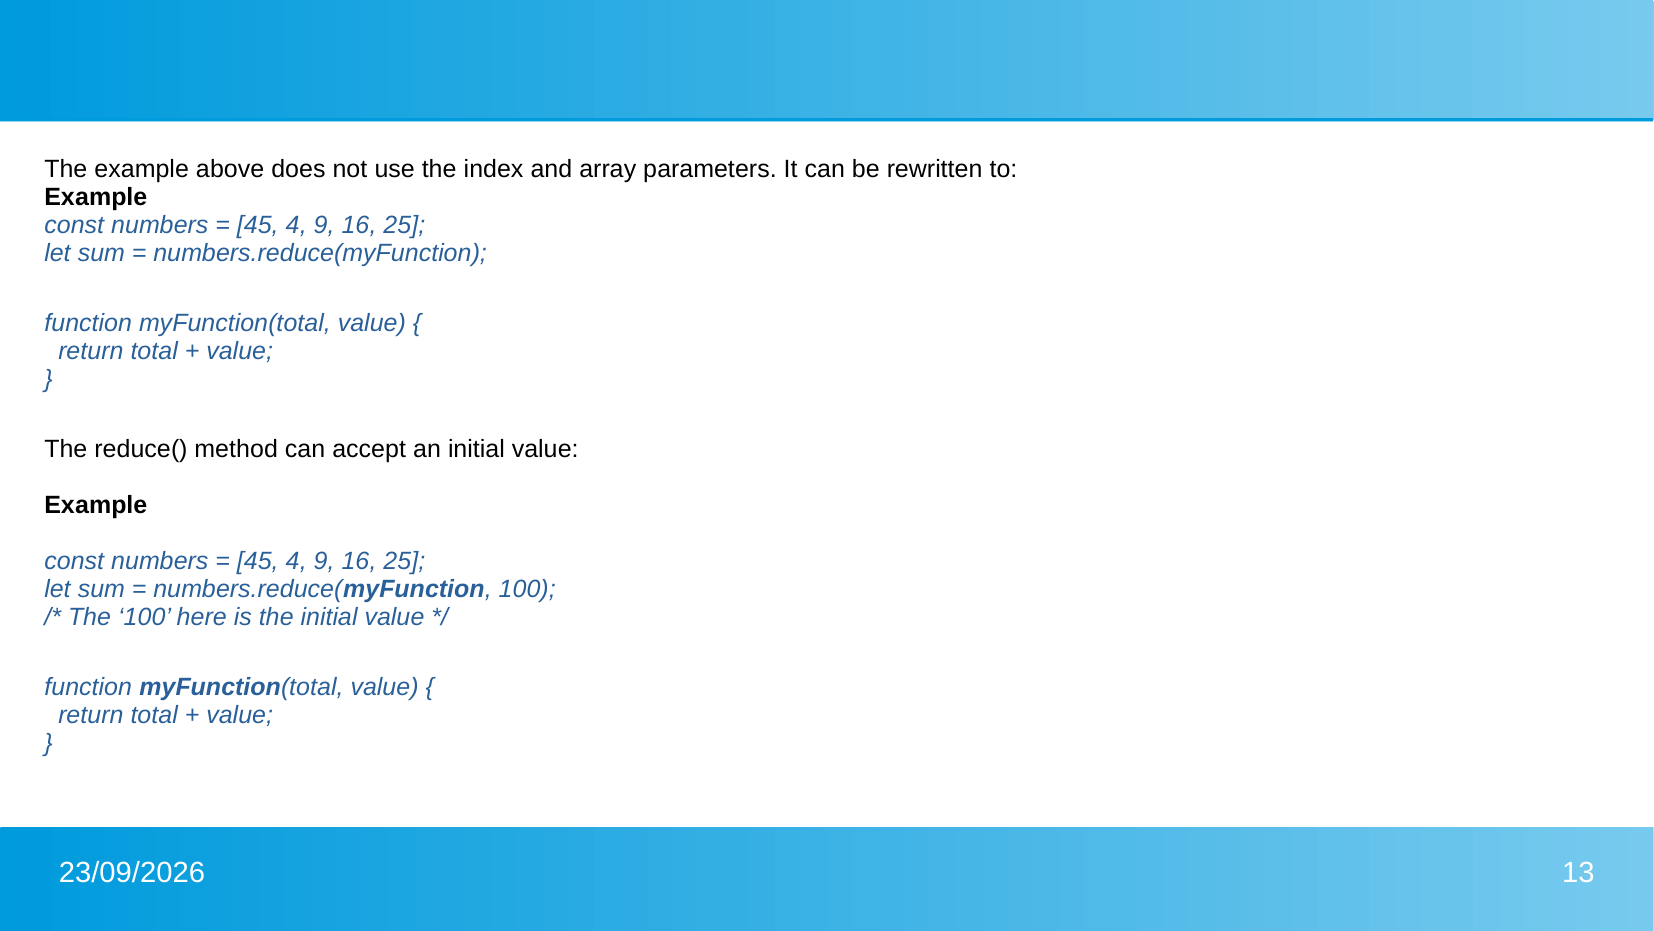

#
The example above does not use the index and array parameters. It can be rewritten to:
Example
const numbers = [45, 4, 9, 16, 25];
let sum = numbers.reduce(myFunction);
function myFunction(total, value) {
 return total + value;
}
The reduce() method can accept an initial value:
Example
const numbers = [45, 4, 9, 16, 25];
let sum = numbers.reduce(myFunction, 100);
/* The ‘100’ here is the initial value */
function myFunction(total, value) {
 return total + value;
}
13